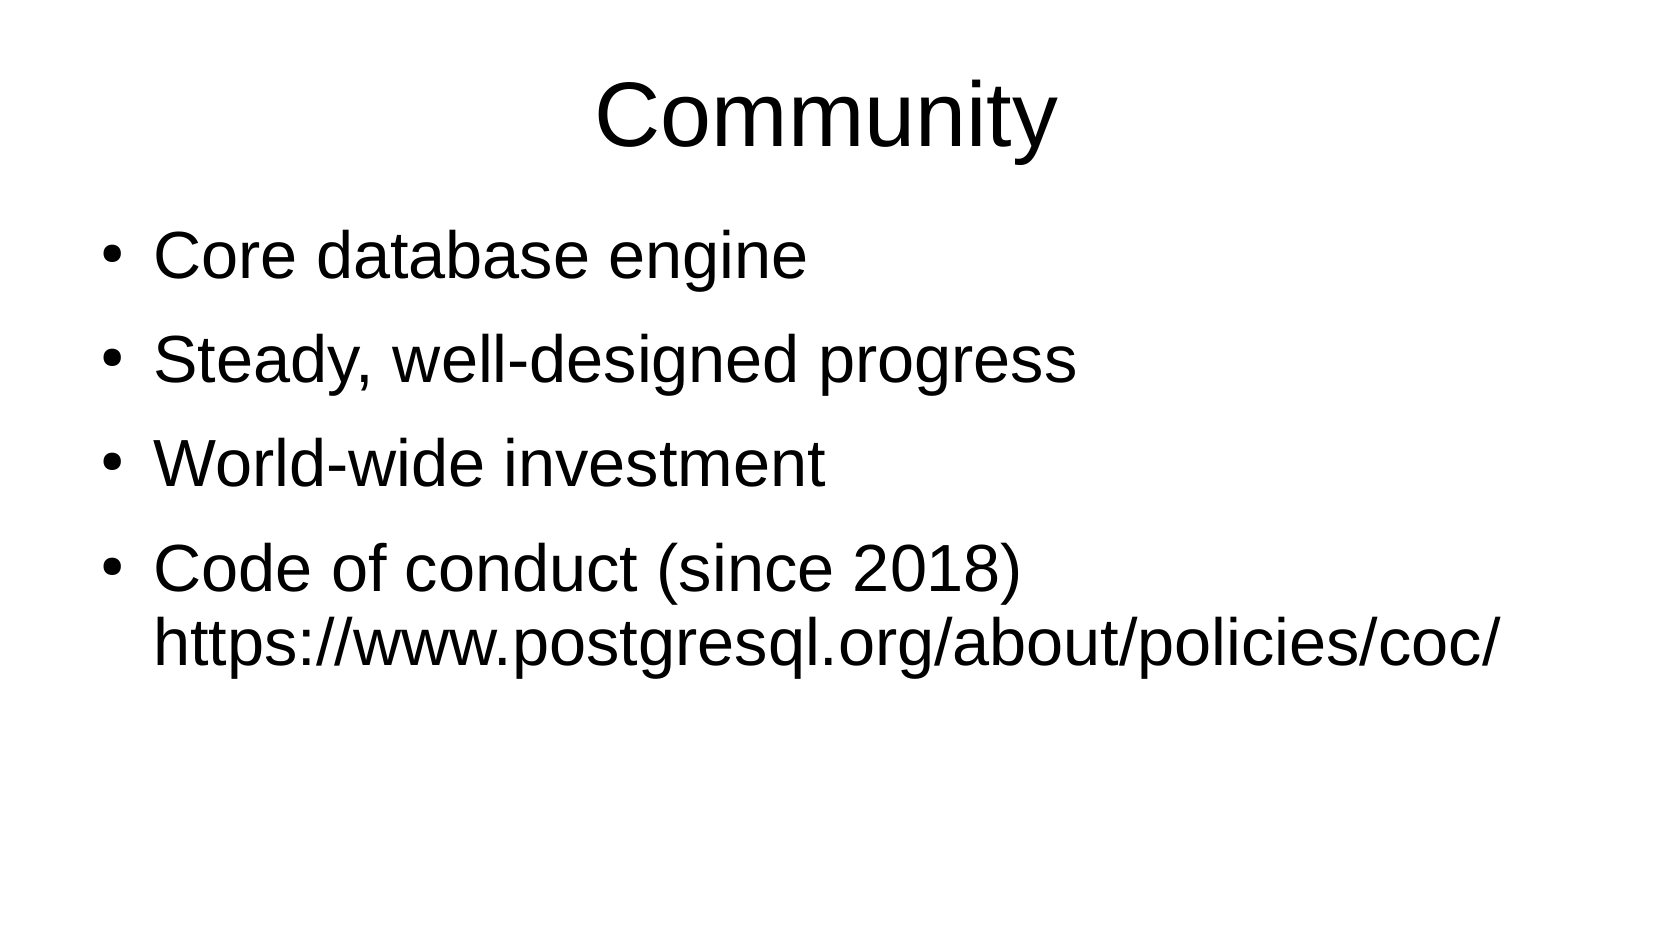

# Community
Core database engine
Steady, well-designed progress
World-wide investment
Code of conduct (since 2018)
https://www.postgresql.org/about/policies/coc/